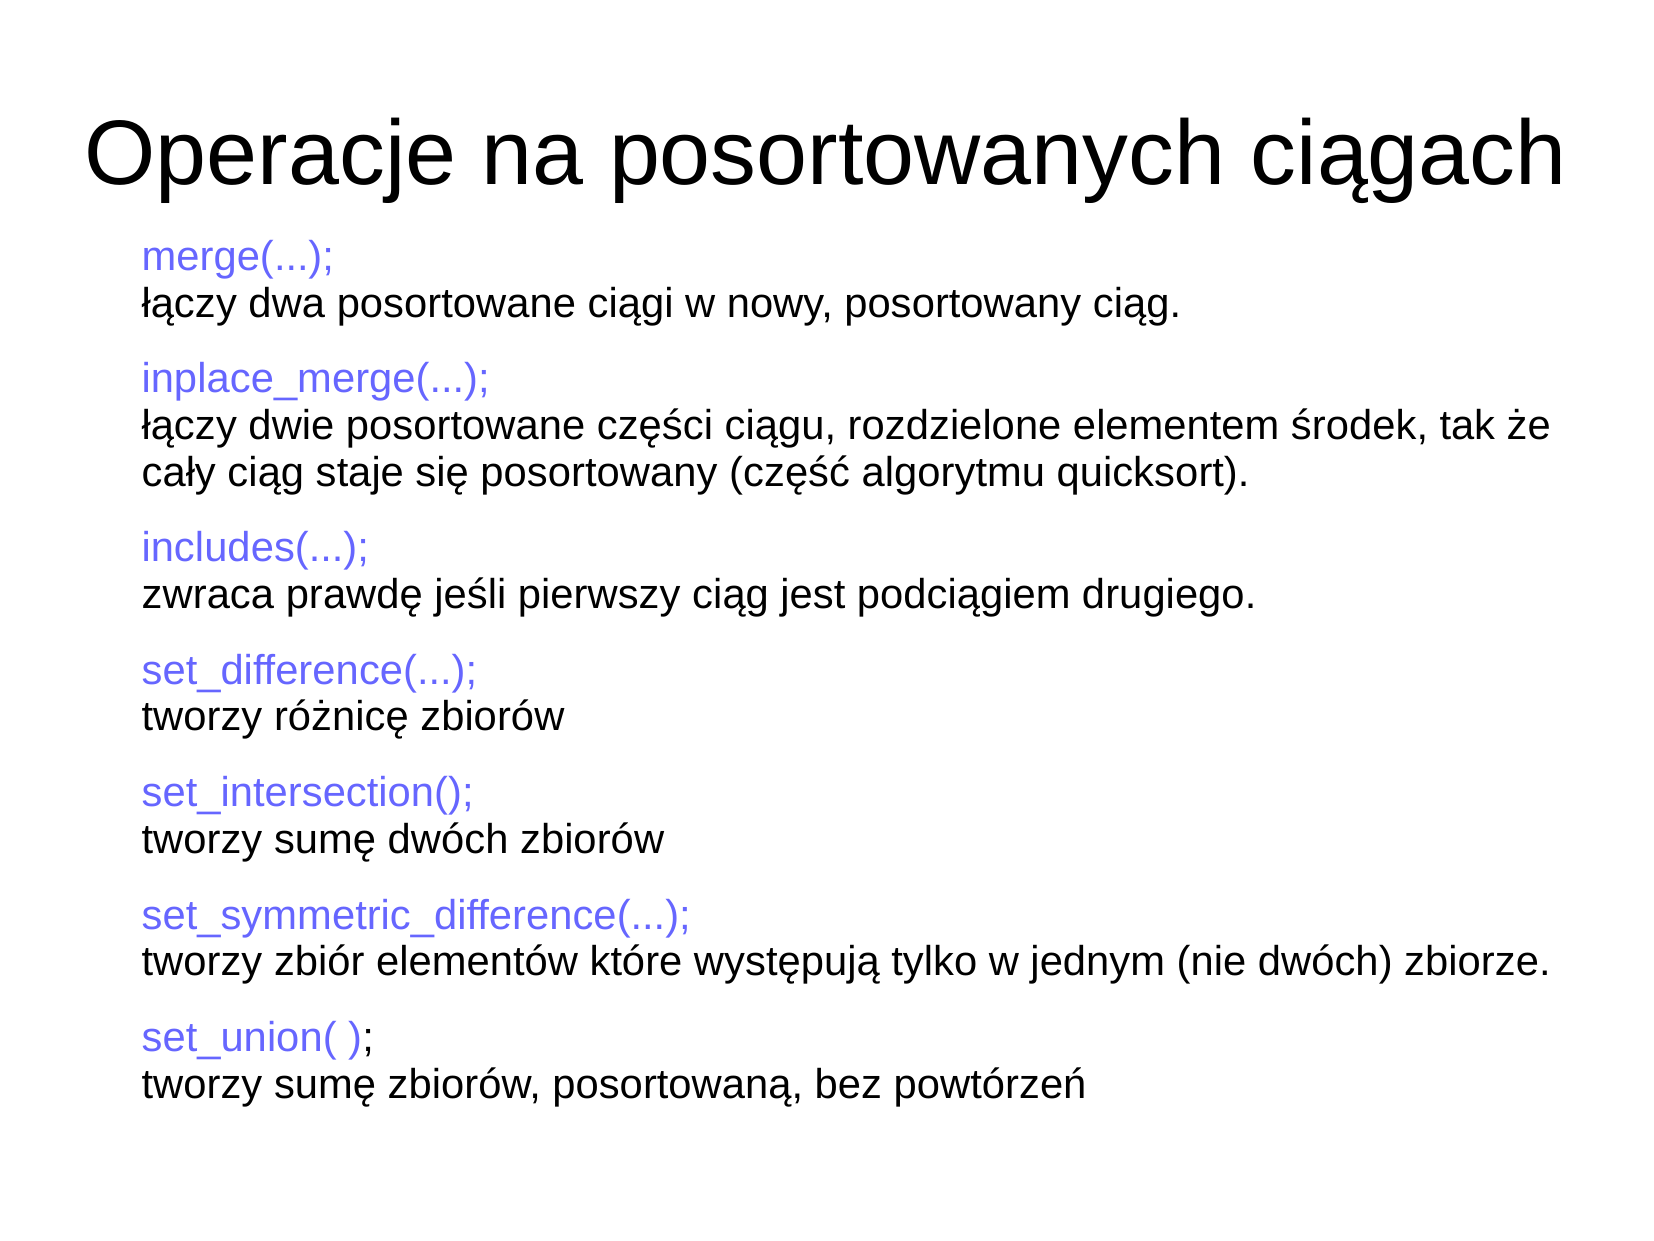

# Operacje na posortowanych ciągach
merge(...);																łączy dwa posortowane ciągi w nowy, posortowany ciąg.
inplace_merge(...);														łączy dwie posortowane części ciągu, rozdzielone elementem środek, tak że cały ciąg staje się posortowany (część algorytmu quicksort).
includes(...);																zwraca prawdę jeśli pierwszy ciąg jest podciągiem drugiego.
set_difference(...);														tworzy różnicę zbiorów
set_intersection();														tworzy sumę dwóch zbiorów
set_symmetric_difference(...);												tworzy zbiór elementów które występują tylko w jednym (nie dwóch) zbiorze.
set_union( );															tworzy sumę zbiorów, posortowaną, bez powtórzeń